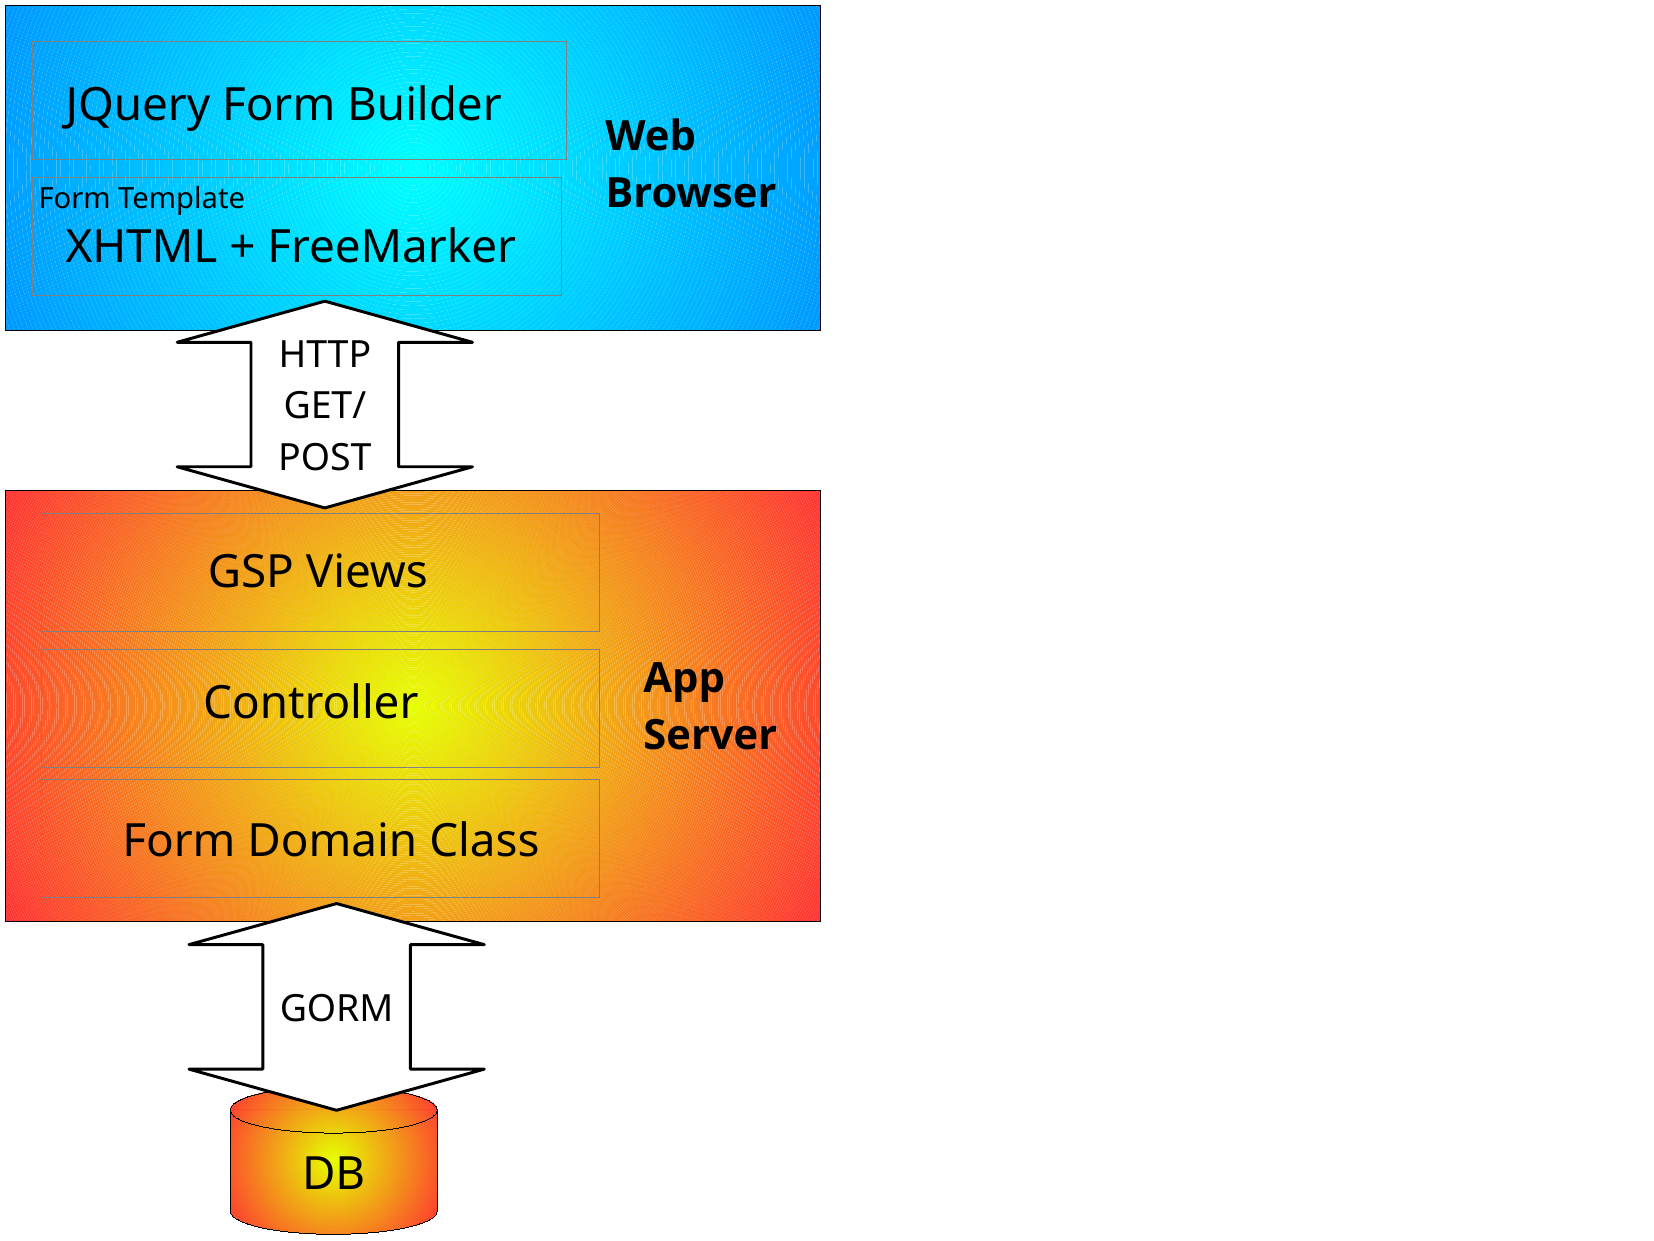

JQuery Form Builder
Web Browser
Form Template
XHTML + FreeMarker
HTTP
GET/
POST
 GSP Views
App
Server
 Controller
Form Domain Class
GORM
DB